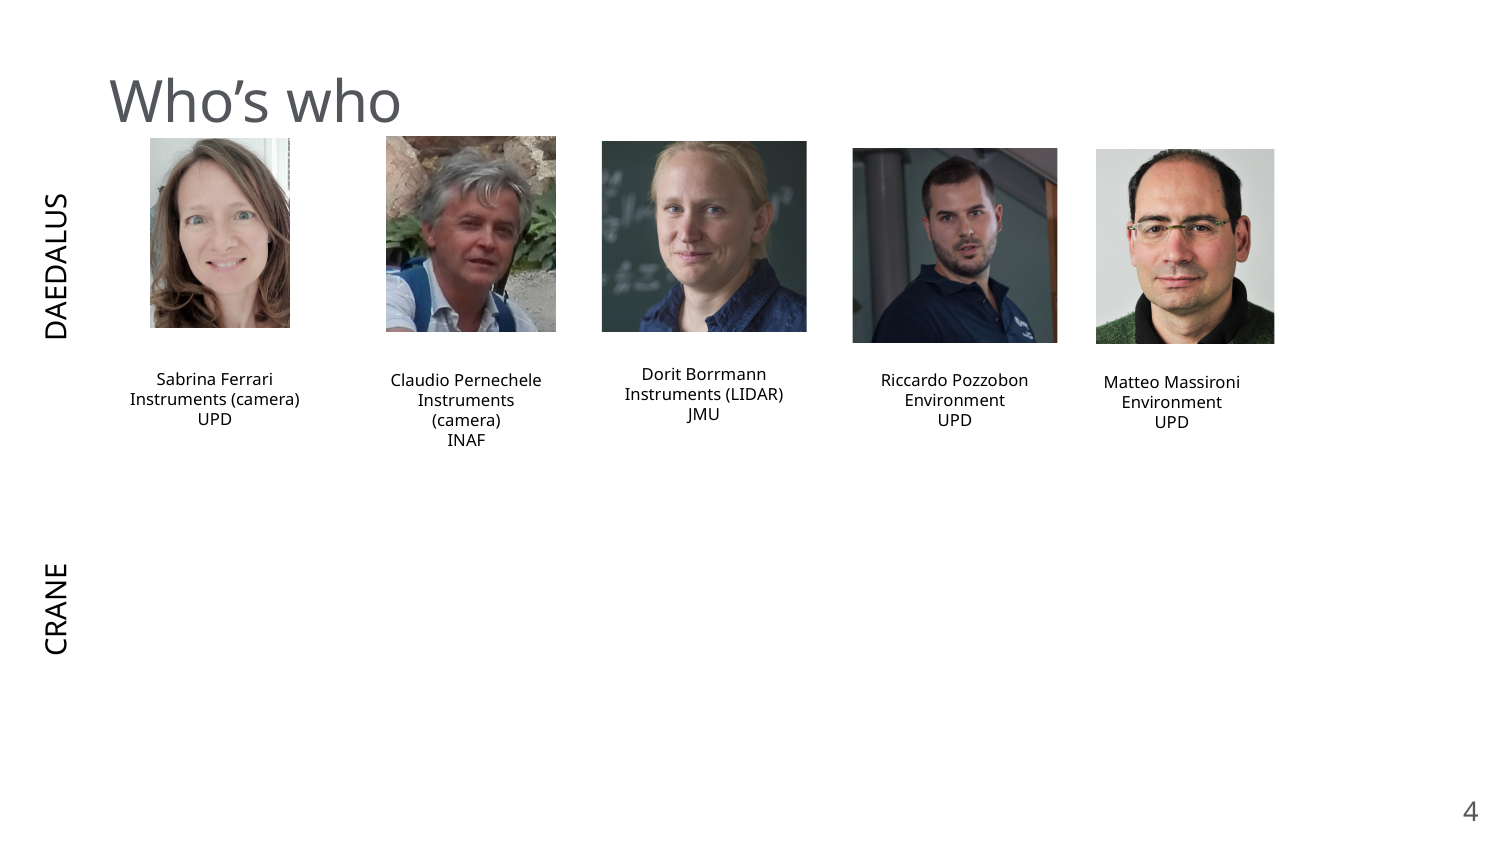

# Who’s who
DAEDALUS
Dorit Borrmann
Instruments (LIDAR)
JMU
Sabrina Ferrari
Instruments (camera)
UPD
Claudio Pernechele
Instruments (camera)
INAF
Riccardo Pozzobon
Environment
UPD
Matteo Massironi
Environment
UPD
CRANE